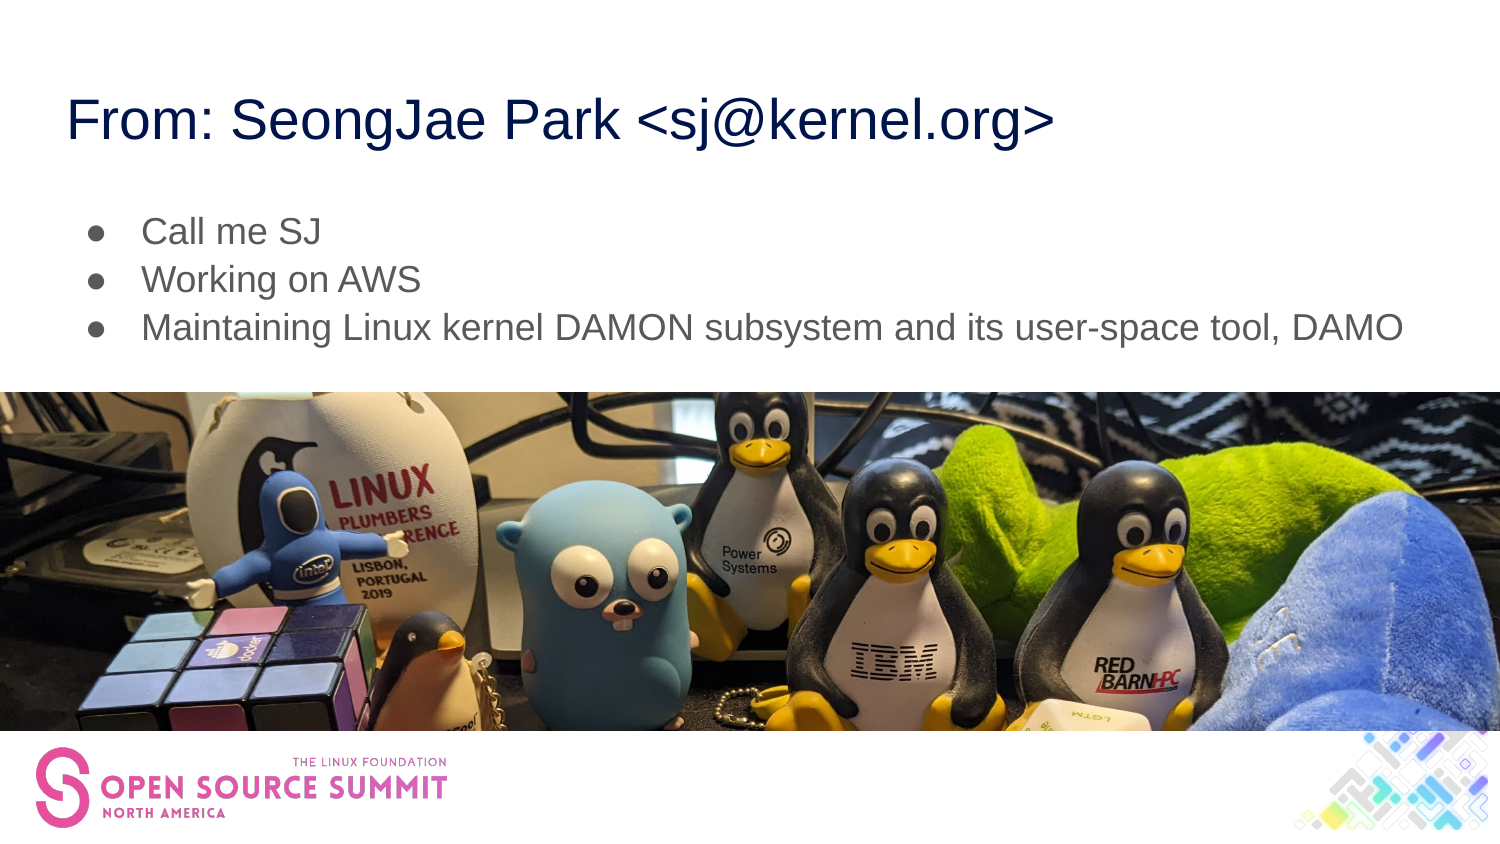

From: SeongJae Park <sj@kernel.org>
# Call me SJ
Working on AWS
Maintaining Linux kernel DAMON subsystem and its user-space tool, DAMO